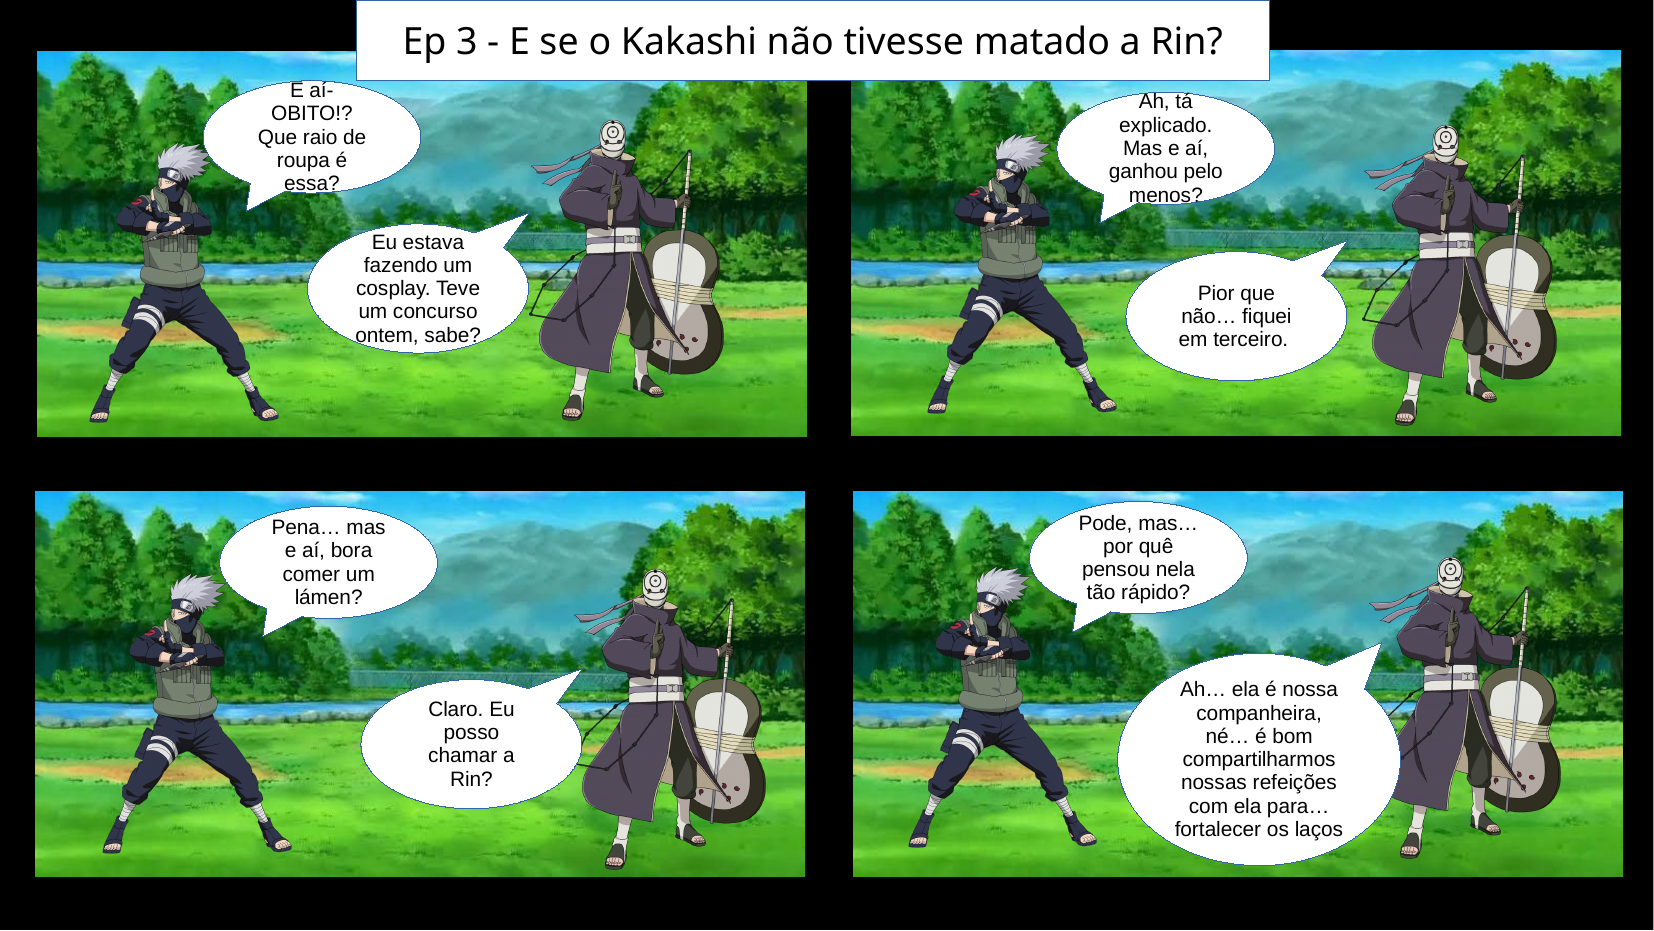

Ep 3 - E se o Kakashi não tivesse matado a Rin?
E aí-OBITO!? Que raio de roupa é essa?
Ah, tá explicado. Mas e aí, ganhou pelo menos?
Eu estava fazendo um cosplay. Teve um concurso ontem, sabe?
Pior que não… fiquei em terceiro.
Pode, mas… por quê pensou nela tão rápido?
Pena… mas e aí, bora comer um lámen?
Ah… ela é nossa companheira, né… é bom compartilharmos nossas refeições com ela para… fortalecer os laços
Claro. Eu posso chamar a Rin?